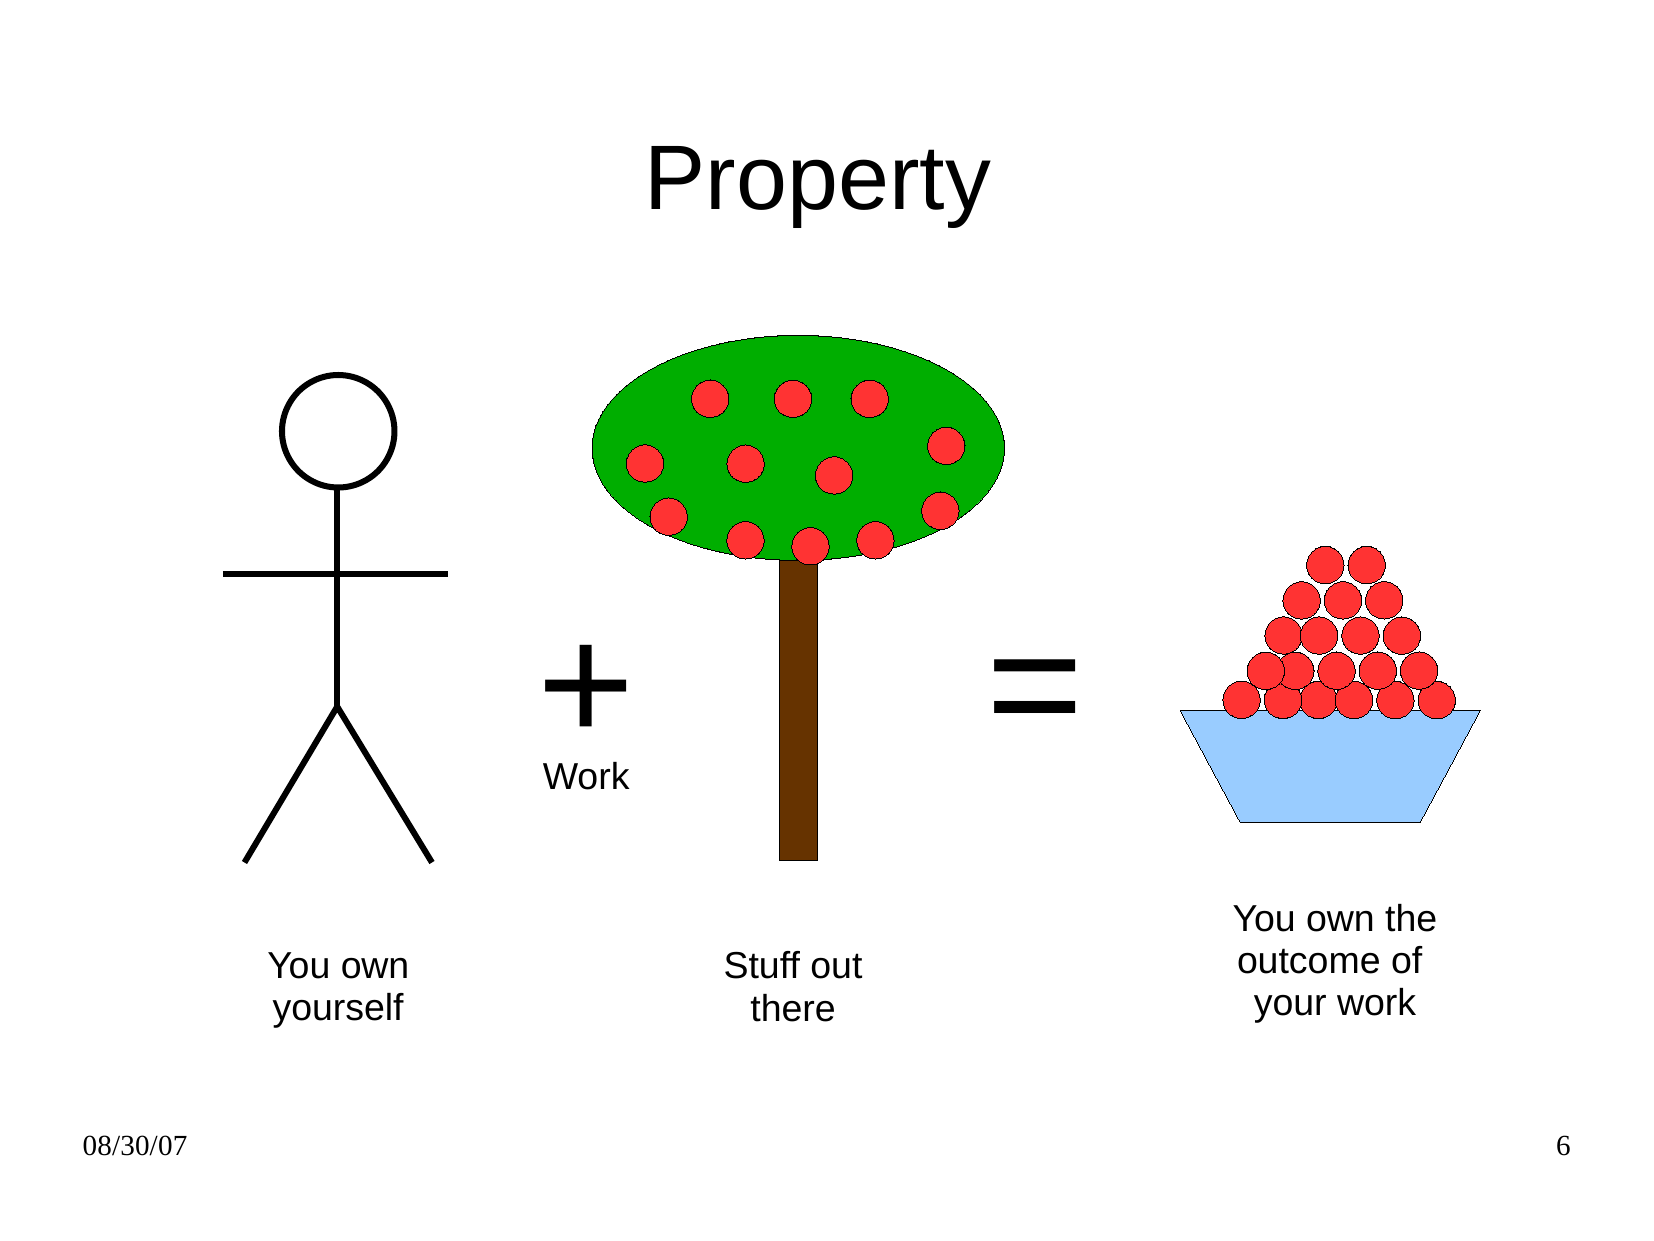

# Property
+
=
Work
You own the outcome of
your work
You own
yourself
Stuff out there
08/30/07
6